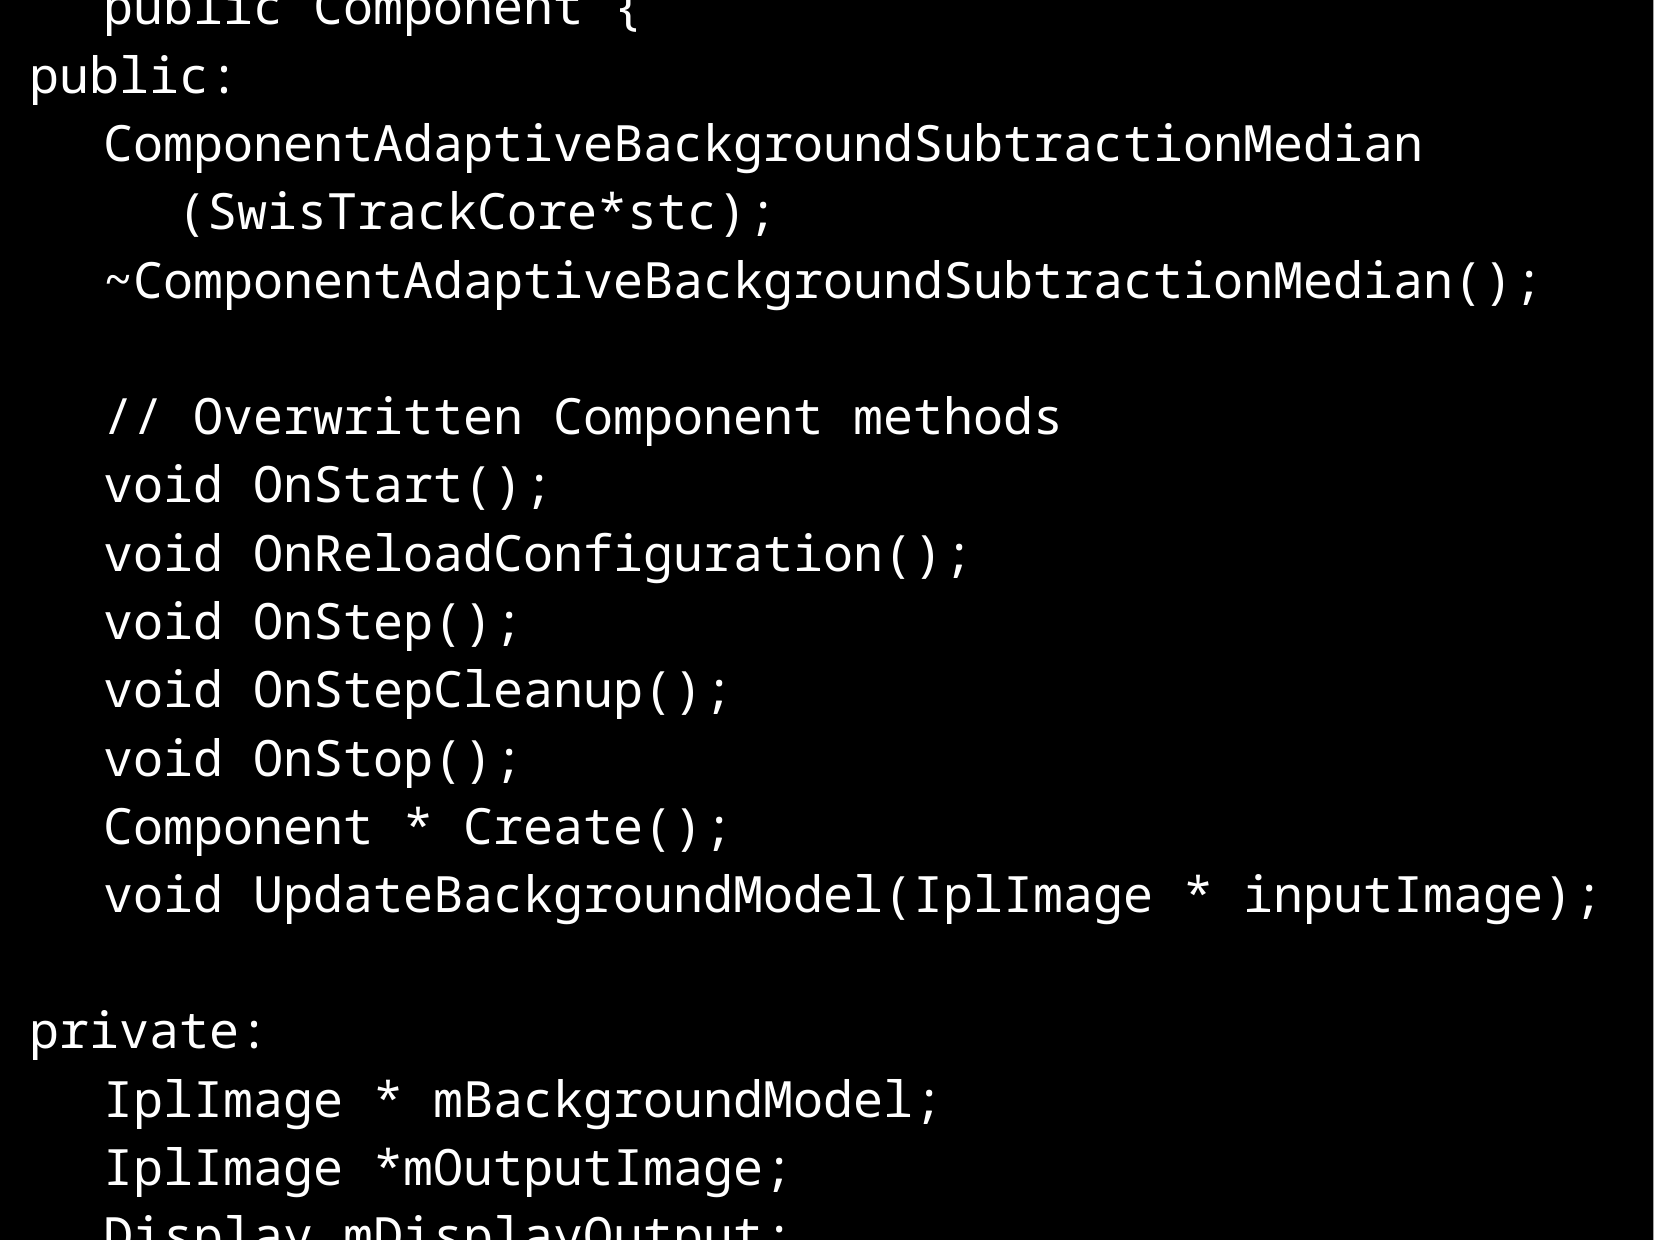

# class ComponentAdaptiveBackgroundSubtractionMedian:
	public Component {
public:	 	ComponentAdaptiveBackgroundSubtractionMedian
		(SwisTrackCore*stc);
	~ComponentAdaptiveBackgroundSubtractionMedian();
	// Overwritten Component methods
	void OnStart();
	void OnReloadConfiguration();
	void OnStep();
	void OnStepCleanup();
	void OnStop();
	Component * Create();
	void UpdateBackgroundModel(IplImage * inputImage);
private:
	IplImage * mBackgroundModel;
	IplImage *mOutputImage;
	Display mDisplayOutput;
};